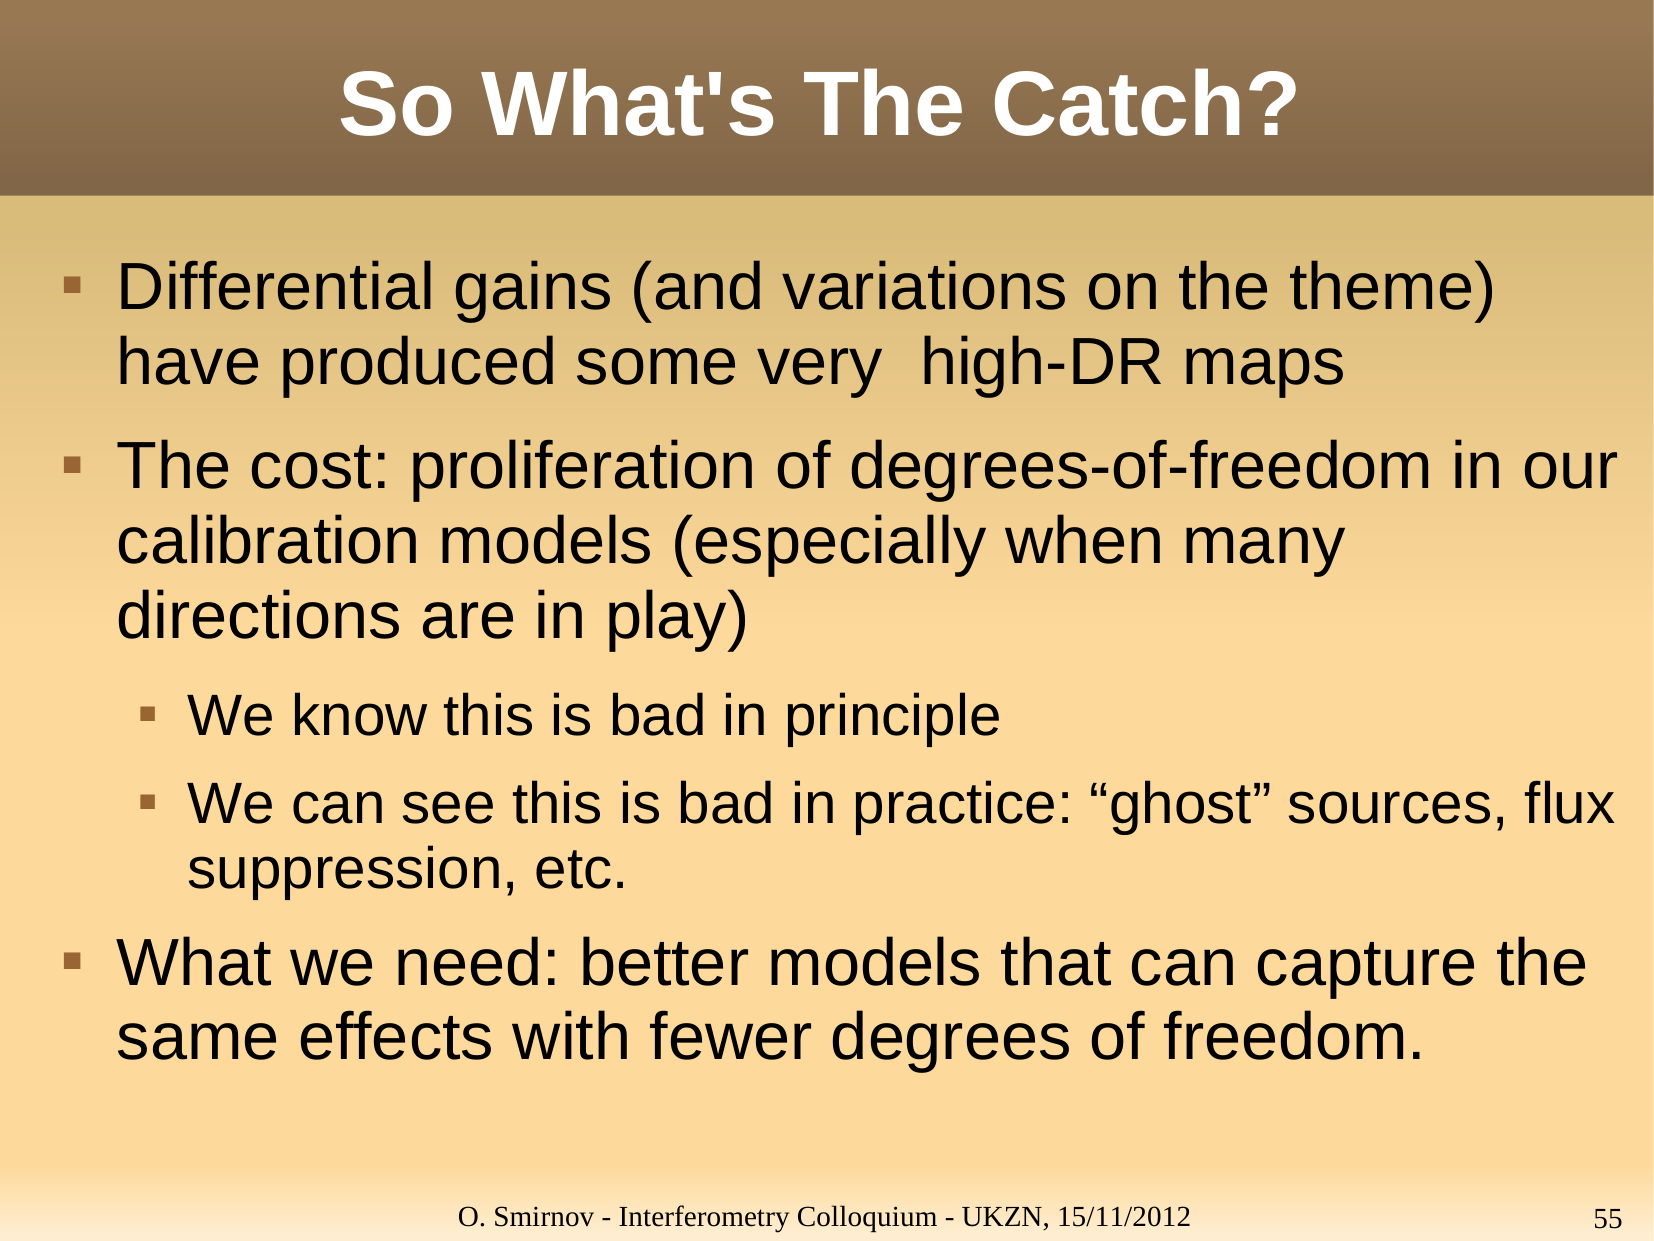

# So What's The Catch?
Differential gains (and variations on the theme) have produced some very high-DR maps
The cost: proliferation of degrees-of-freedom in our calibration models (especially when many directions are in play)
We know this is bad in principle
We can see this is bad in practice: “ghost” sources, flux suppression, etc.
What we need: better models that can capture the same effects with fewer degrees of freedom.
O. Smirnov - Interferometry Colloquium - UKZN, 15/11/2012
55